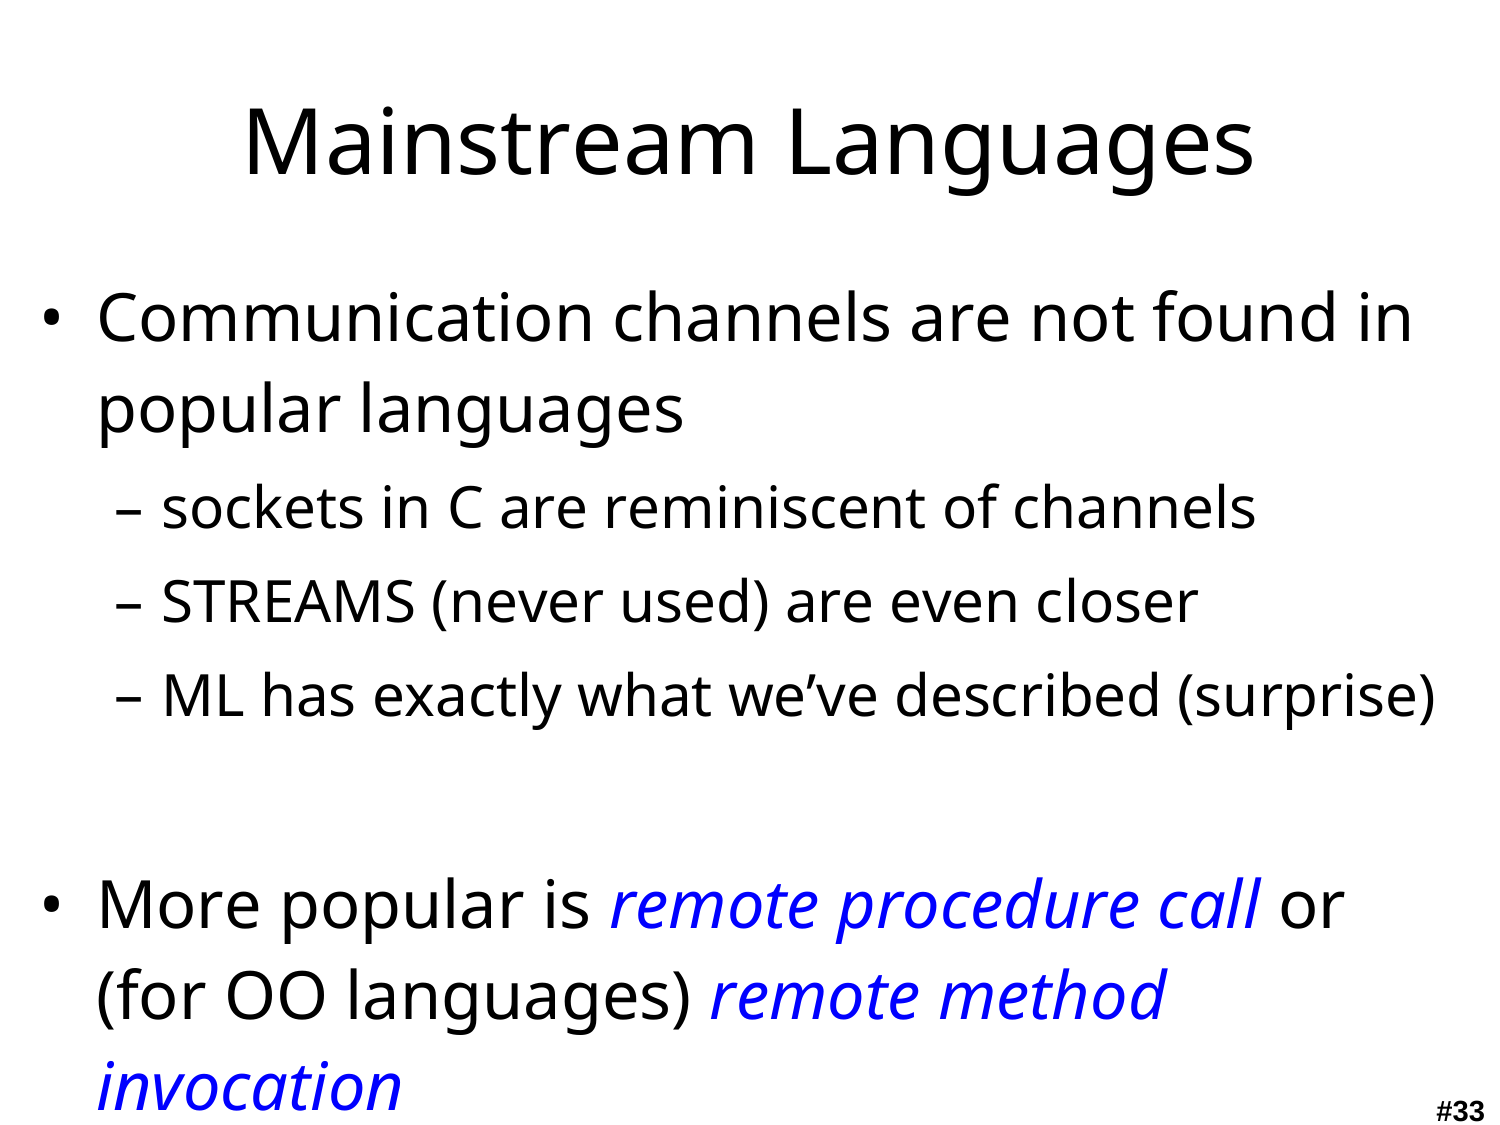

# Mainstream Languages
Communication channels are not found in popular languages
sockets in C are reminiscent of channels
STREAMS (never used) are even closer
ML has exactly what we’ve described (surprise)
More popular is remote procedure call or (for OO languages) remote method invocation
33